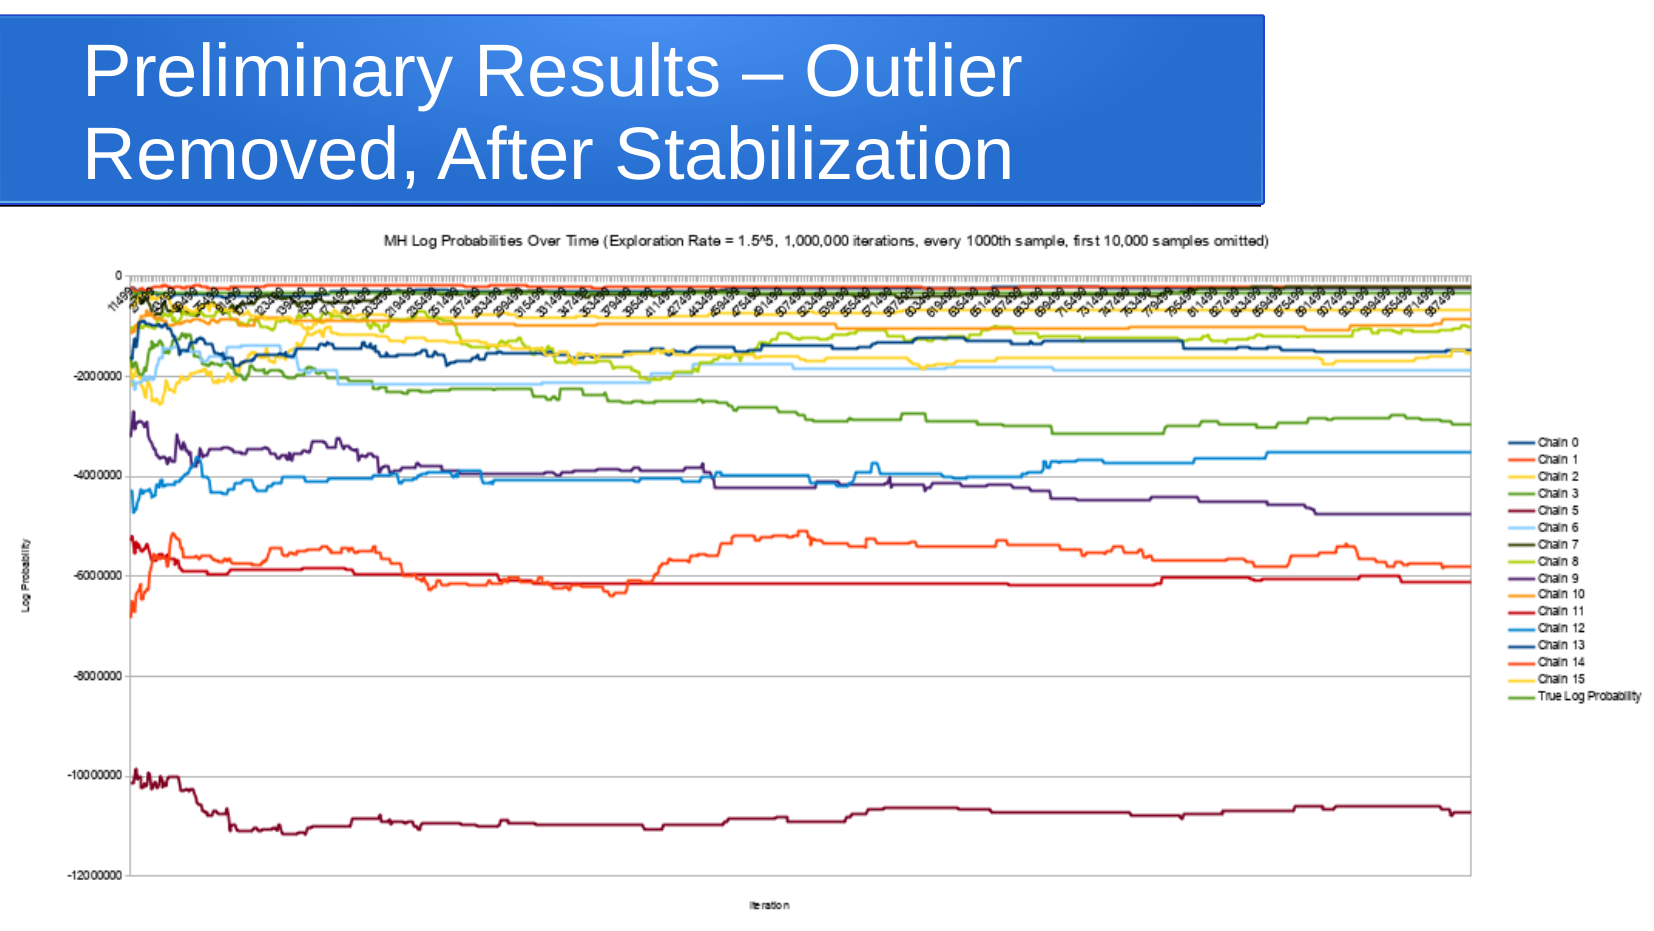

# Preliminary Results – Outlier Removed, After Stabilization